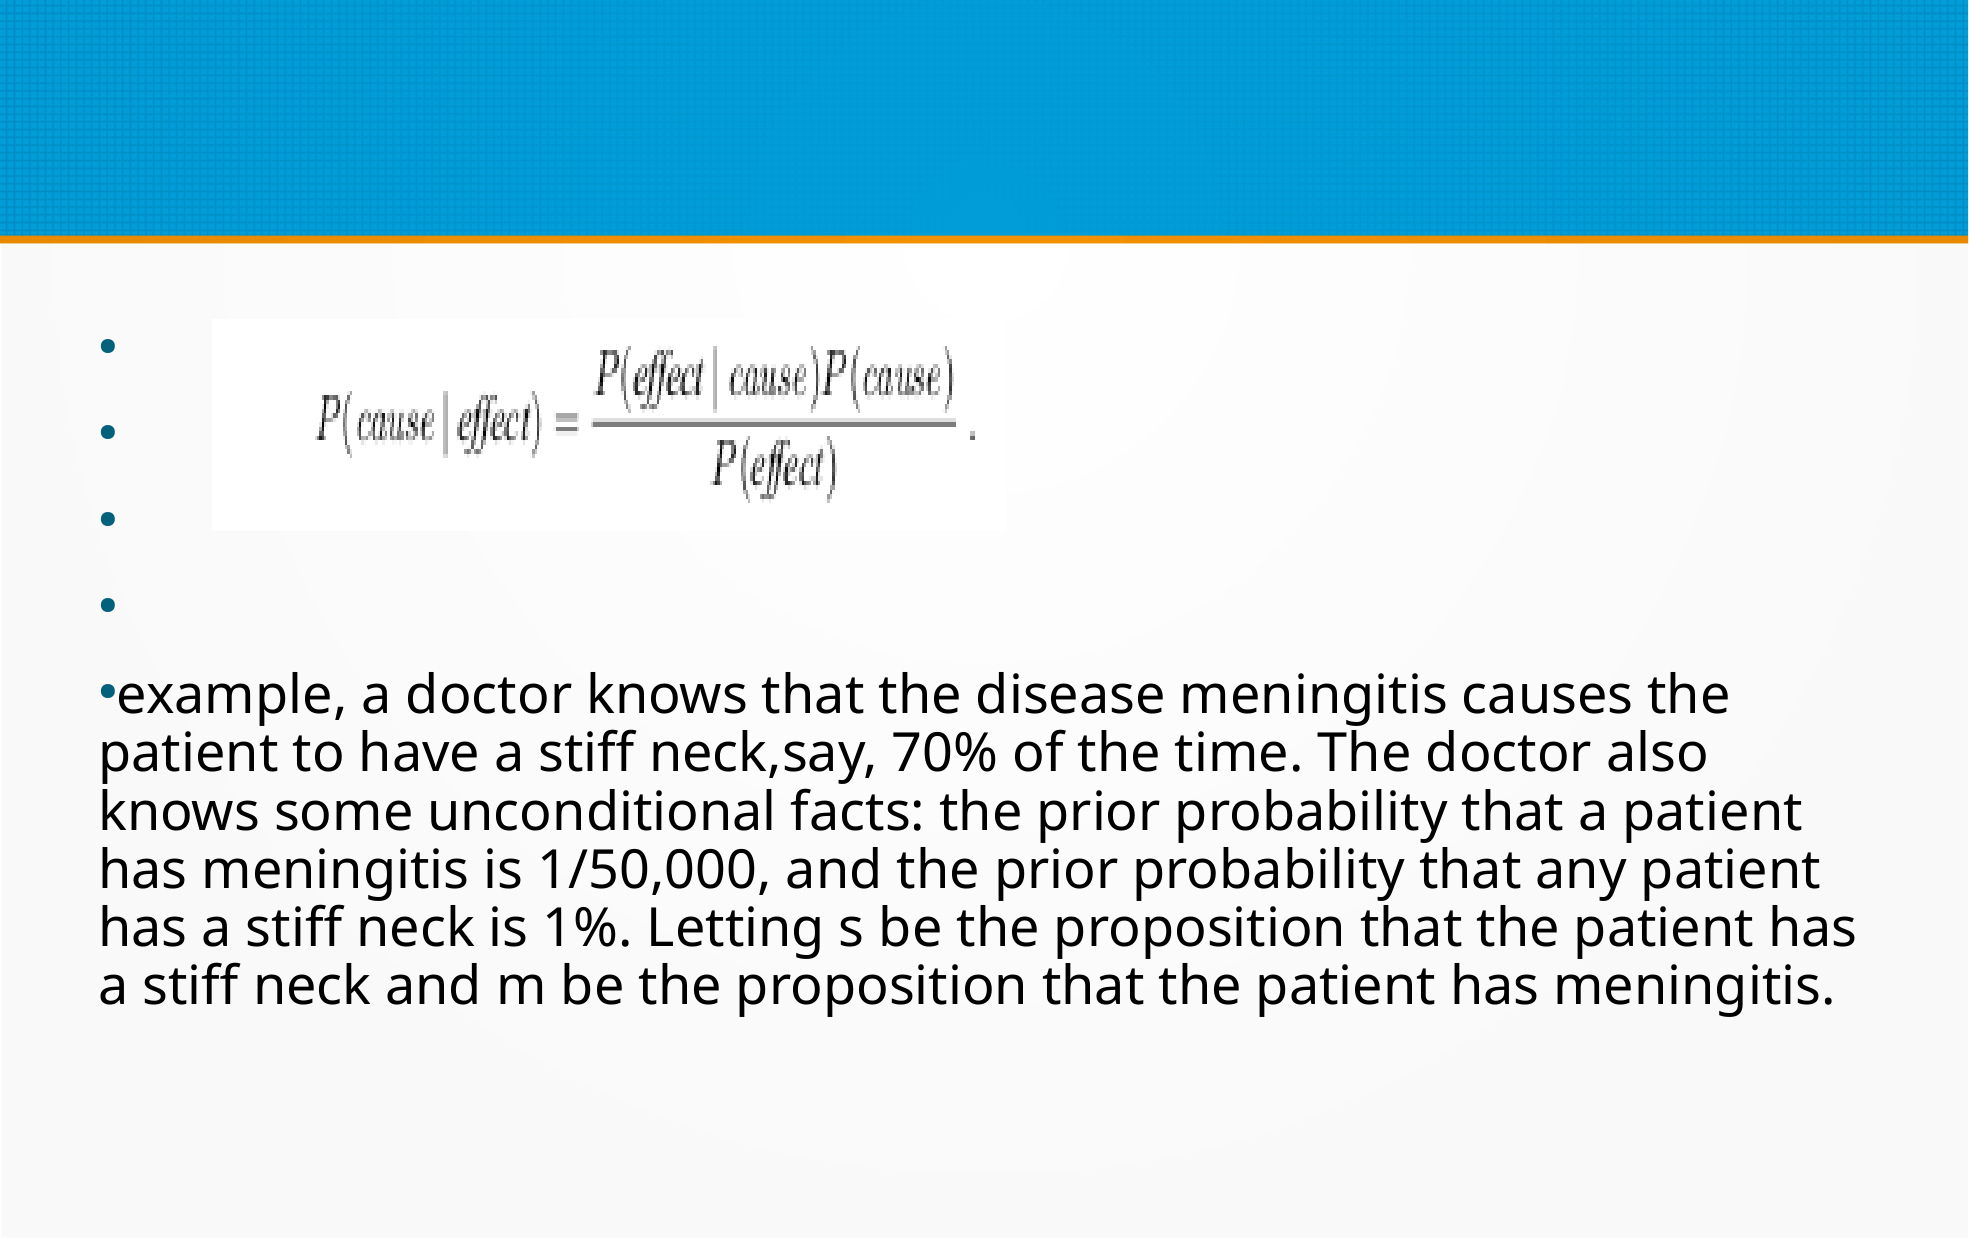

#
example, a doctor knows that the disease meningitis causes the patient to have a stiff neck,say, 70% of the time. The doctor also knows some unconditional facts: the prior probability that a patient has meningitis is 1/50,000, and the prior probability that any patient has a stiff neck is 1%. Letting s be the proposition that the patient has a stiff neck and m be the proposition that the patient has meningitis.